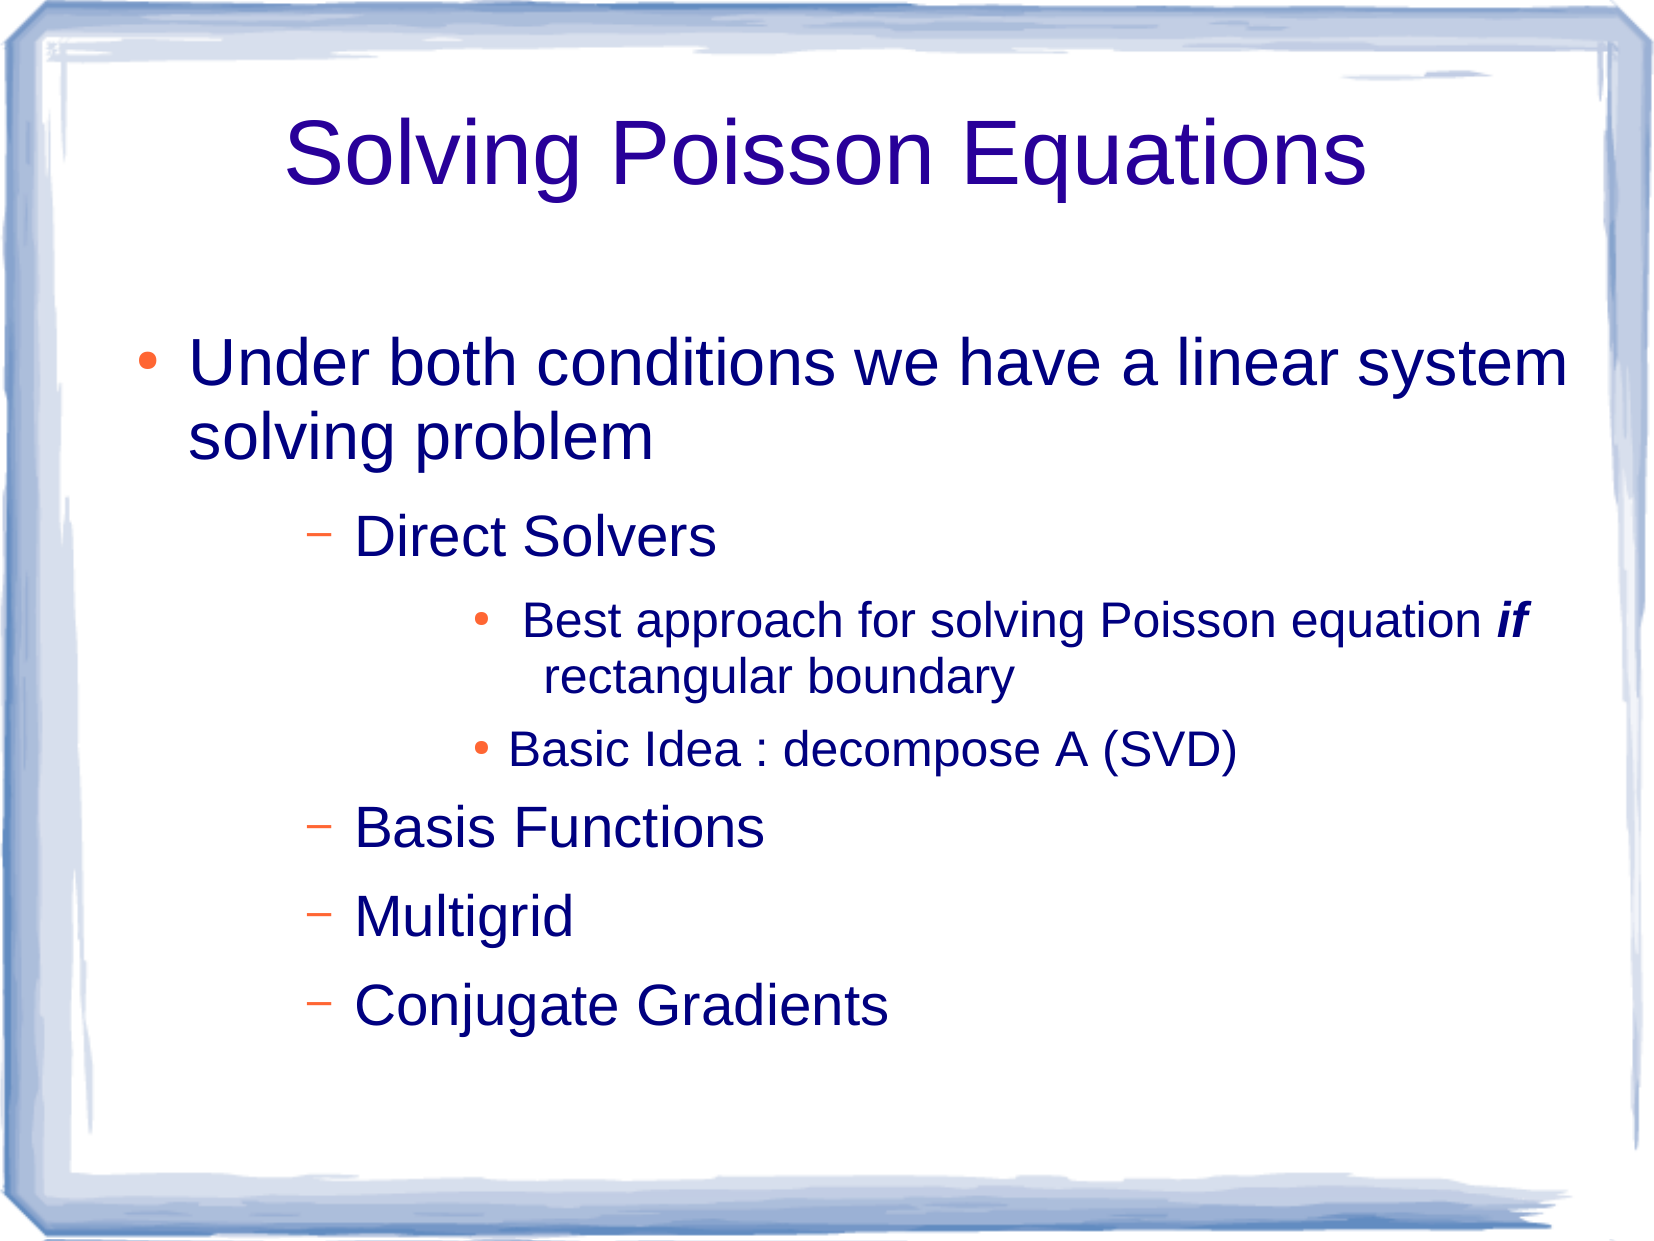

# Solving Poisson Equations
Under both conditions we have a linear system solving problem
Direct Solvers
 Best approach for solving Poisson equation if rectangular boundary
Basic Idea : decompose A (SVD)
Basis Functions
Multigrid
Conjugate Gradients